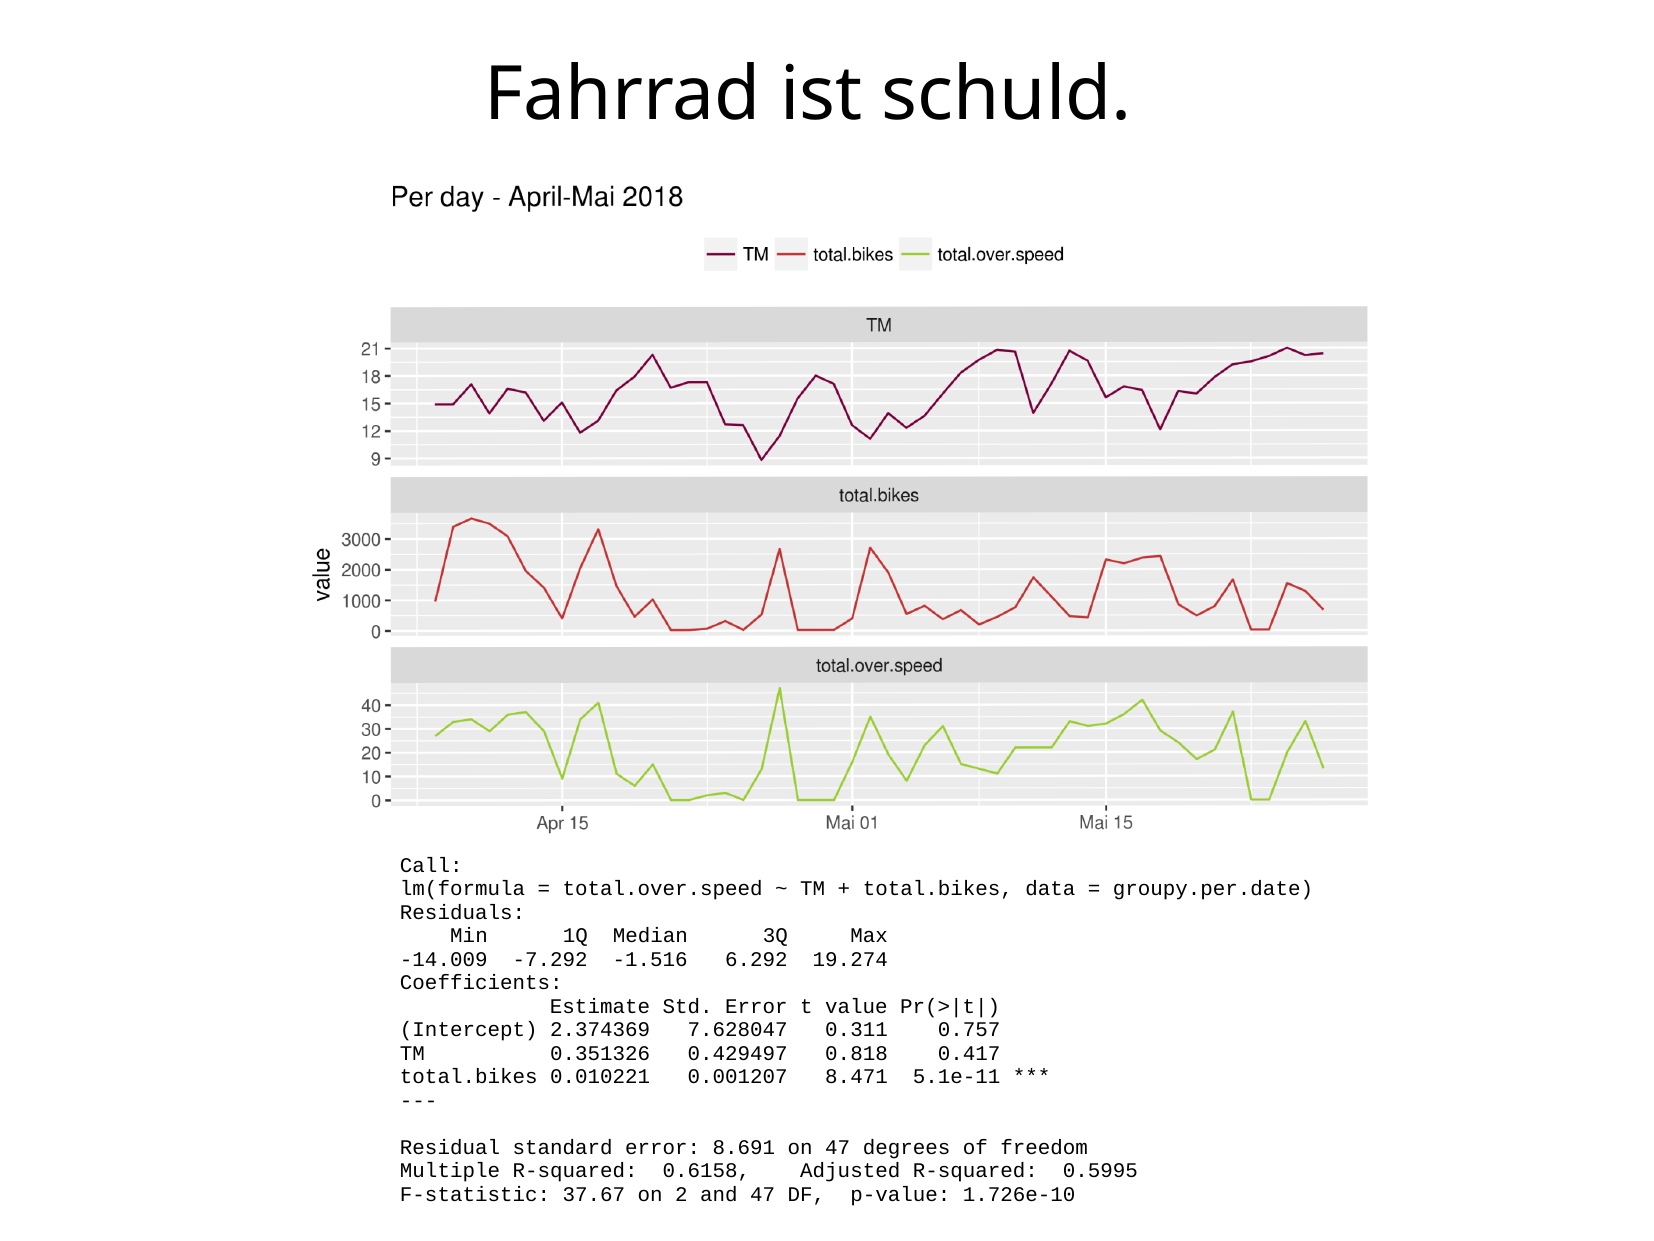

Fahrrad ist schuld.
#
Call:
lm(formula = total.over.speed ~ TM + total.bikes, data = groupy.per.date)
Residuals:
 Min 1Q Median 3Q Max
-14.009 -7.292 -1.516 6.292 19.274
Coefficients:
 Estimate Std. Error t value Pr(>|t|)
(Intercept) 2.374369 7.628047 0.311 0.757
TM 0.351326 0.429497 0.818 0.417
total.bikes 0.010221 0.001207 8.471 5.1e-11 ***
---
Residual standard error: 8.691 on 47 degrees of freedom
Multiple R-squared: 0.6158, Adjusted R-squared: 0.5995
F-statistic: 37.67 on 2 and 47 DF, p-value: 1.726e-10